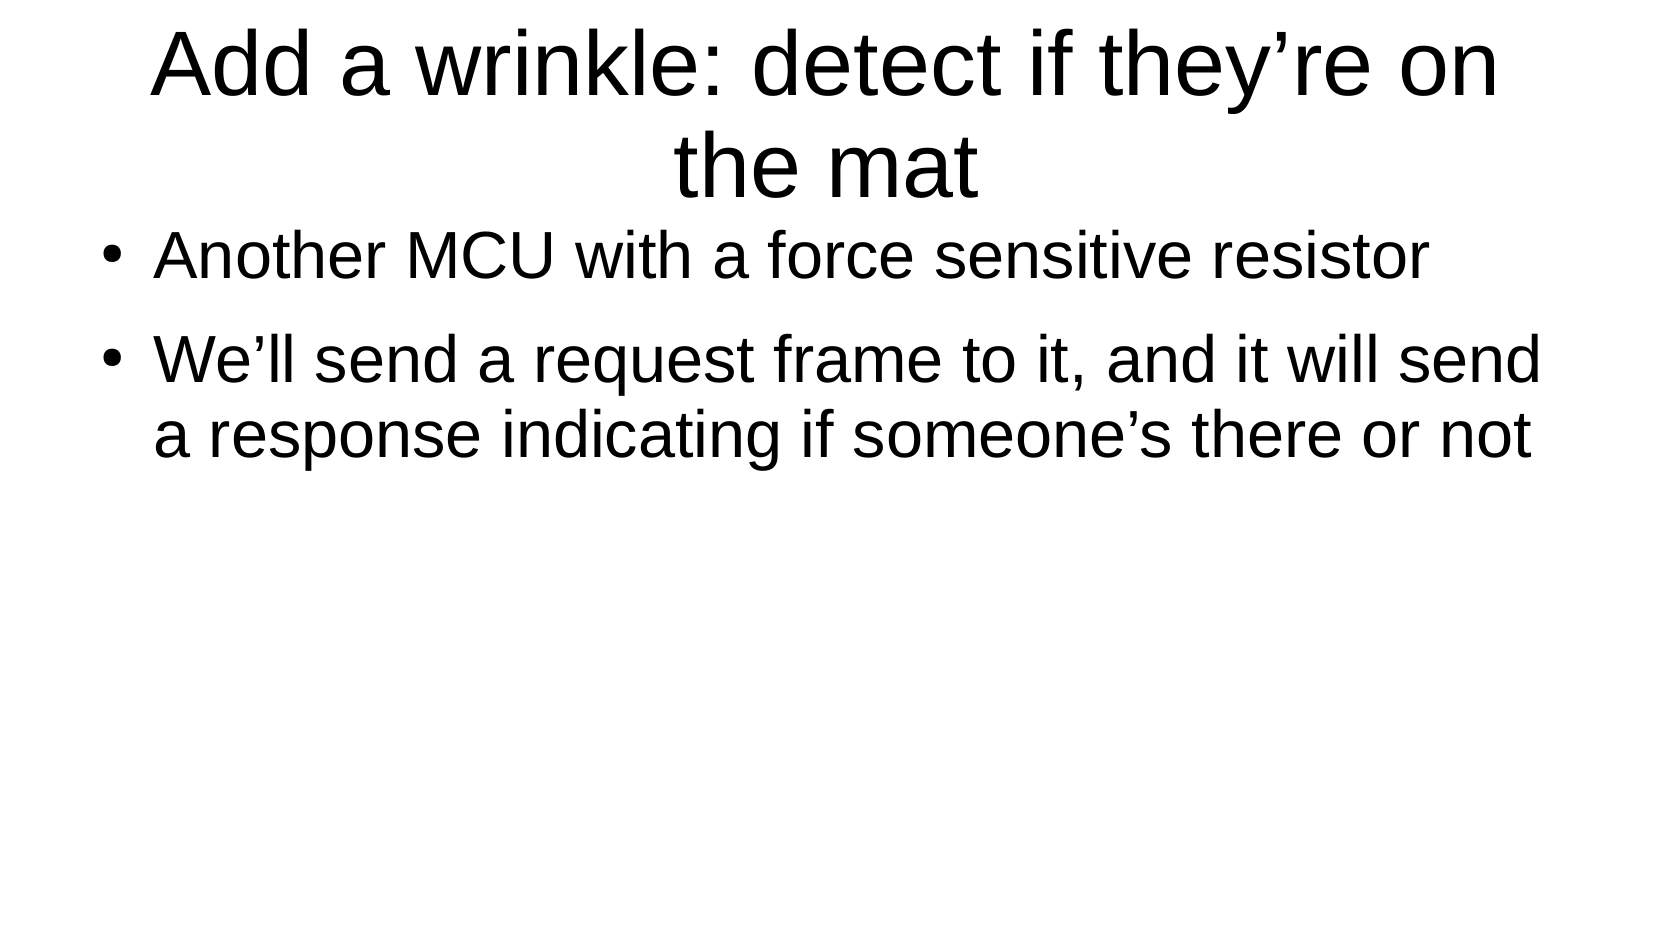

# Add a wrinkle: detect if they’re on the mat
Another MCU with a force sensitive resistor
We’ll send a request frame to it, and it will send a response indicating if someone’s there or not